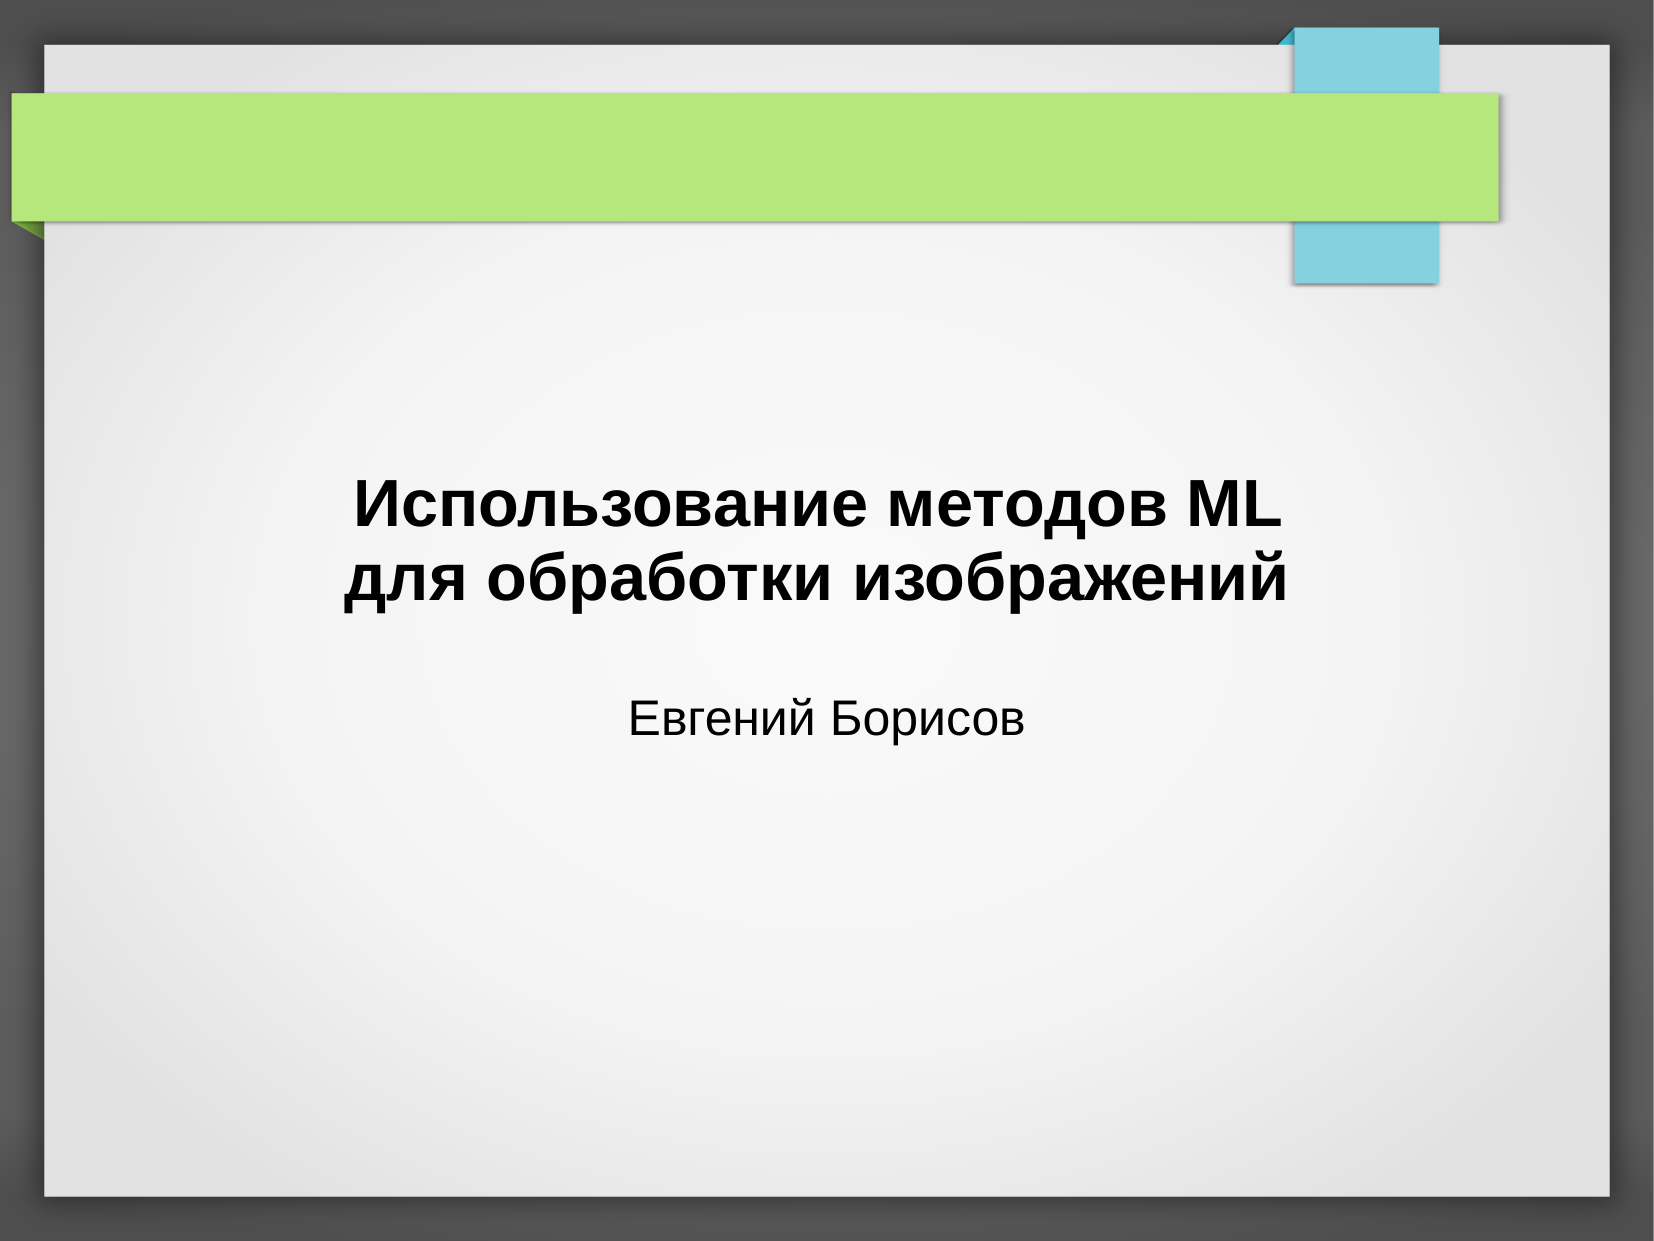

# Использование методов ML
для обработки изображений
Евгений Борисов